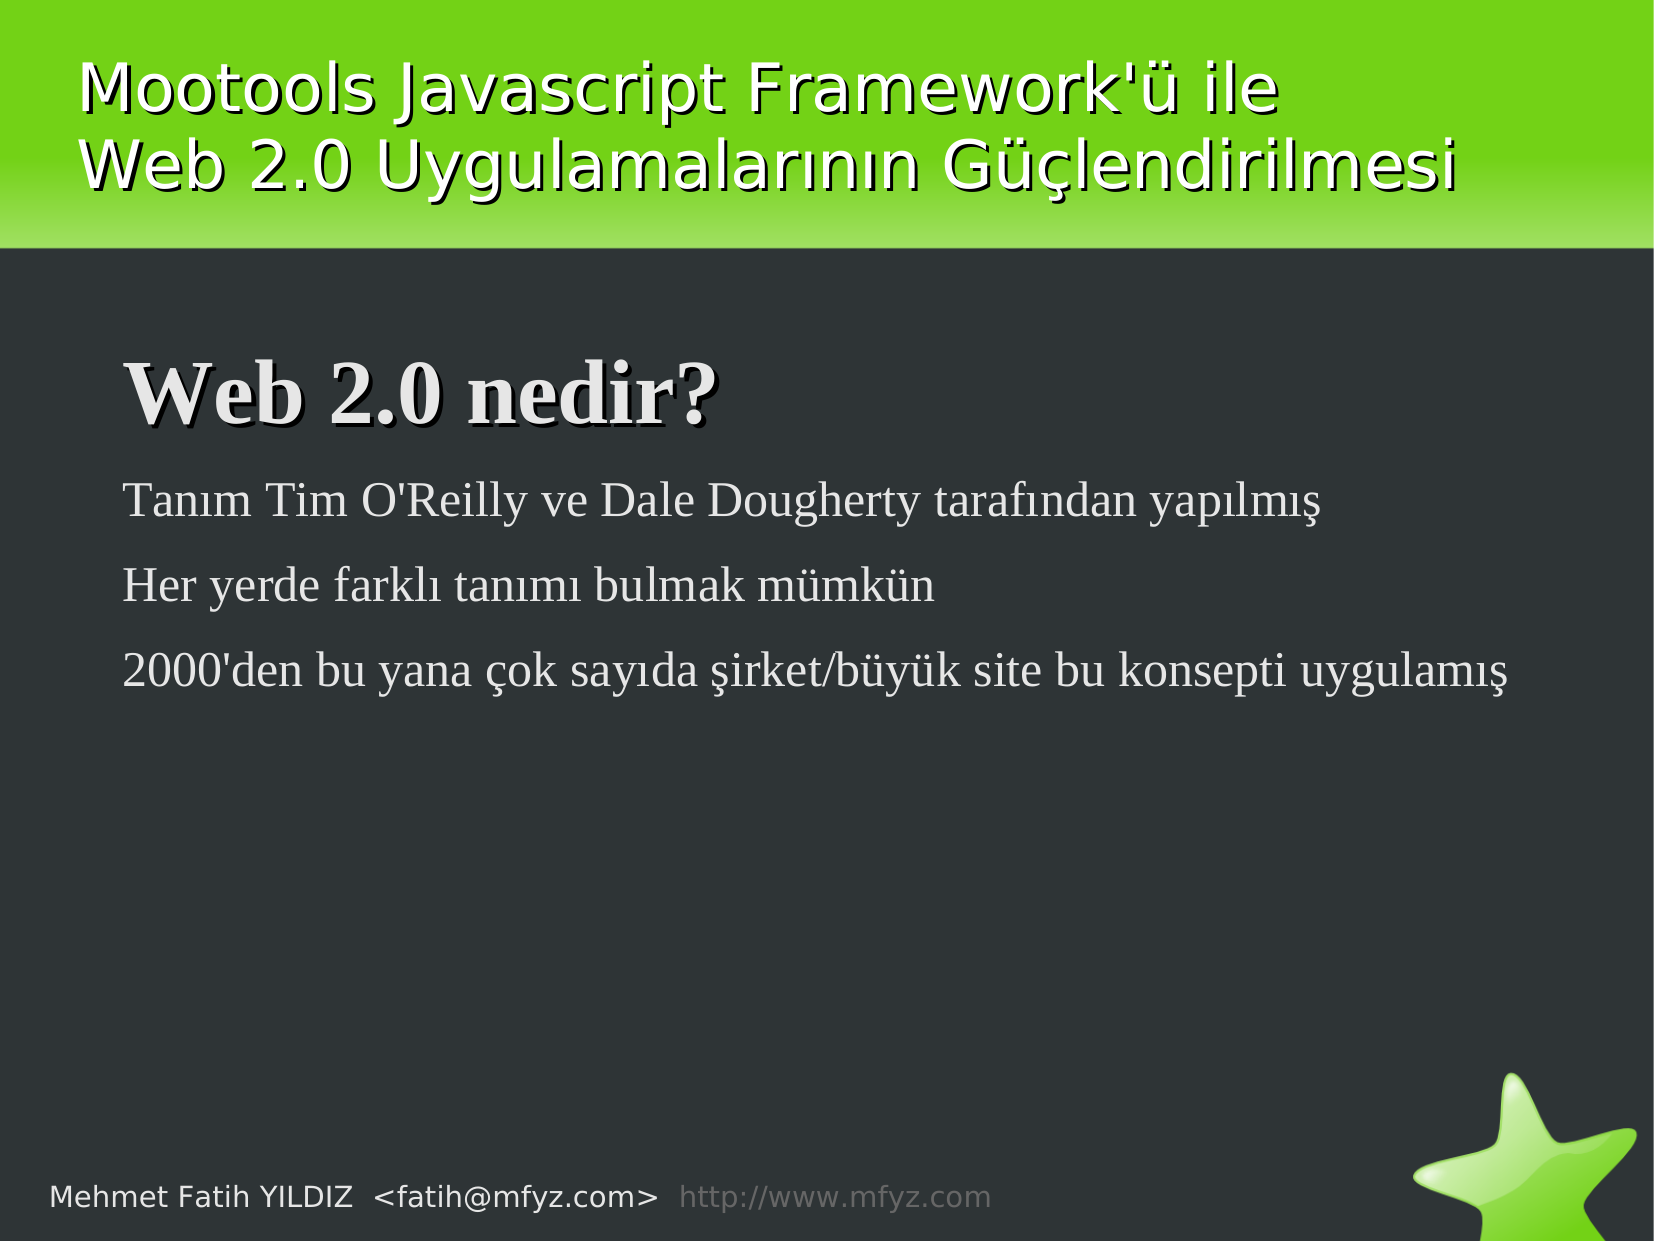

# Mootools Javascript Framework'ü ile Web 2.0 Uygulamalarının Güçlendirilmesi
Web 2.0 nedir?
Tanım Tim O'Reilly ve Dale Dougherty tarafından yapılmış
Her yerde farklı tanımı bulmak mümkün
2000'den bu yana çok sayıda şirket/büyük site bu konsepti uygulamış
Mehmet Fatih YILDIZ <fatih@mfyz.com> http://www.mfyz.com